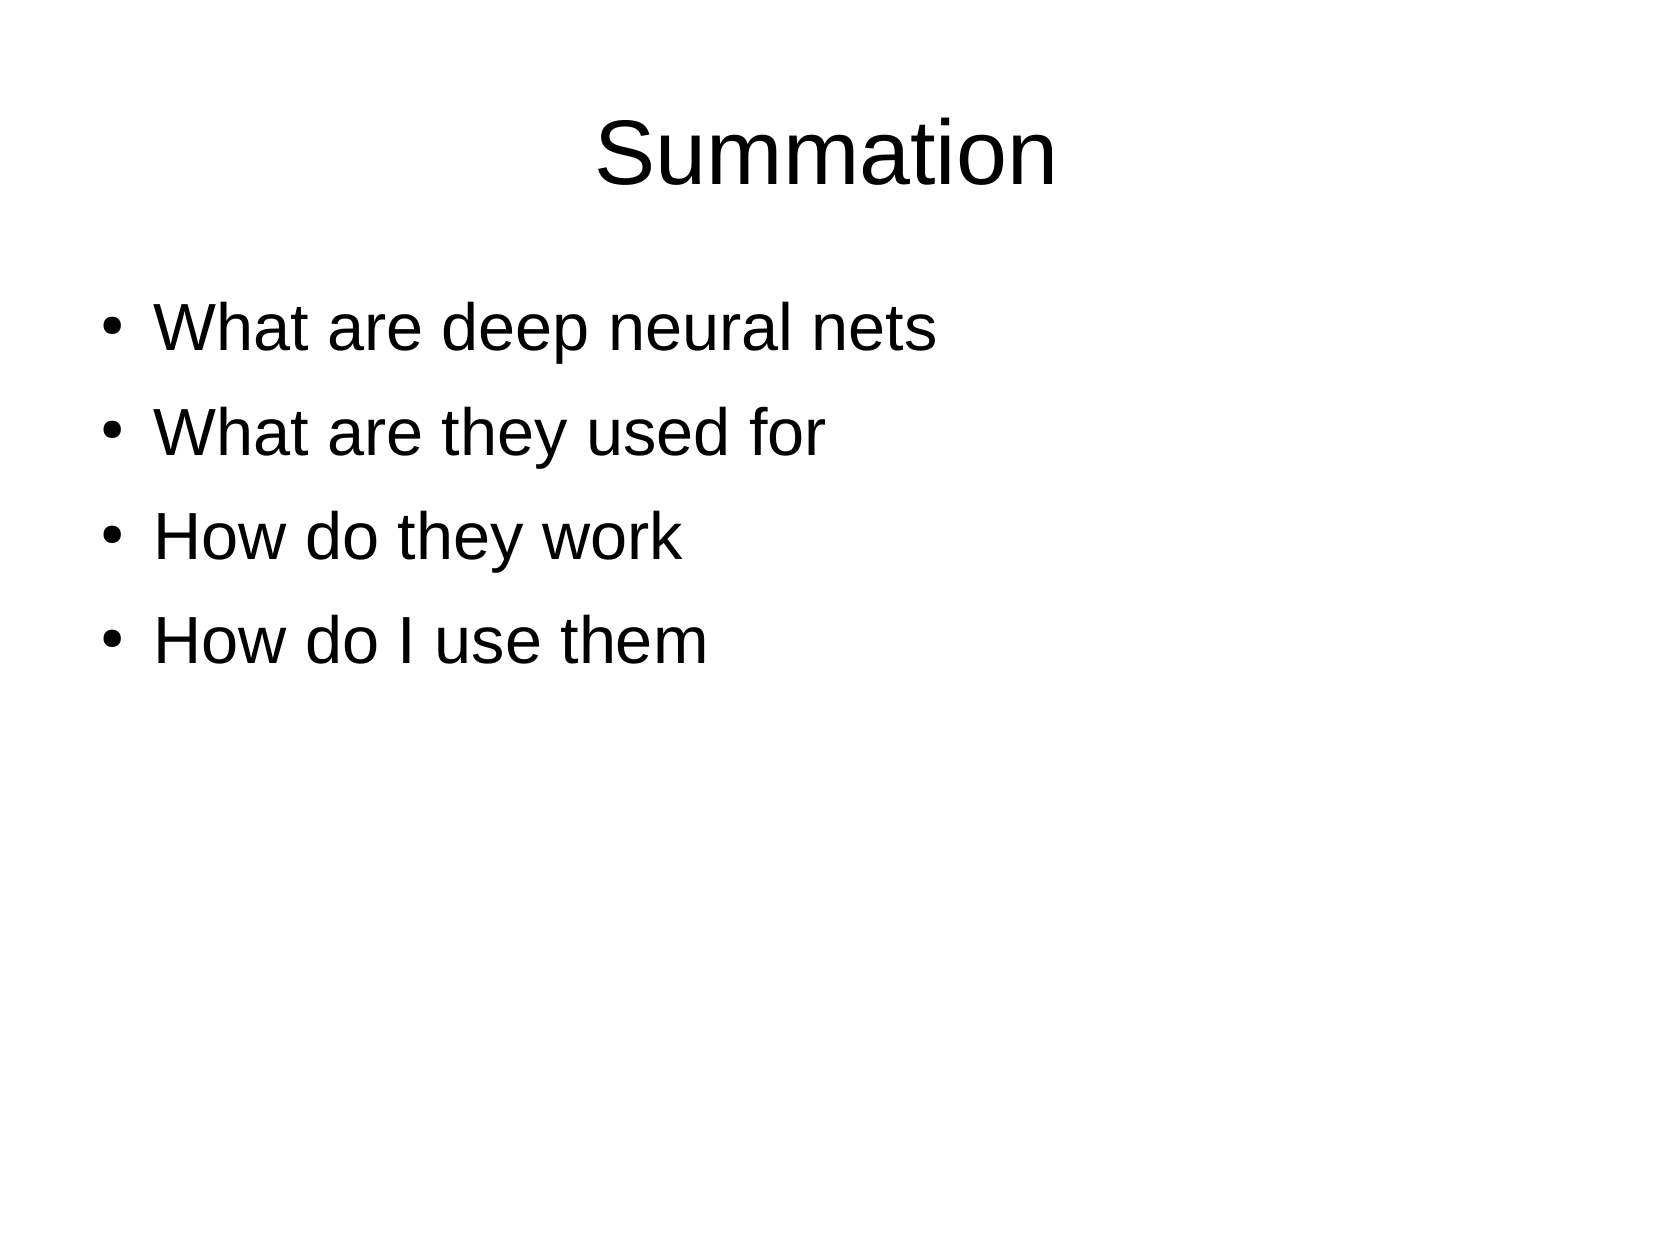

# Summation
What are deep neural nets
What are they used for
How do they work
How do I use them